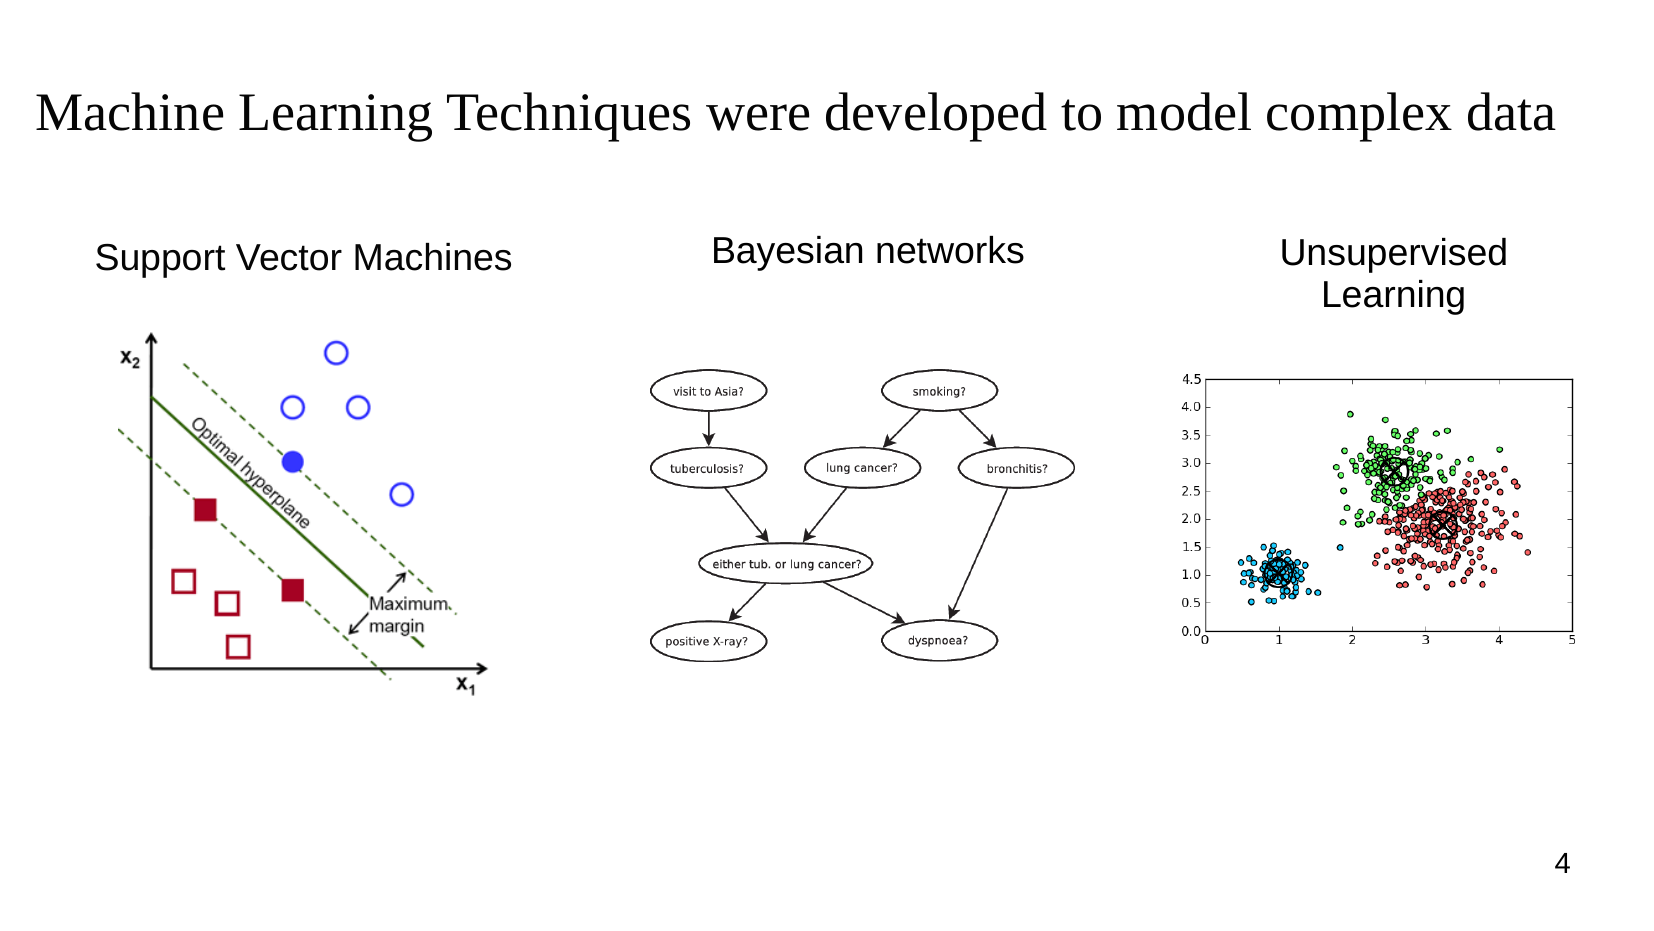

# Machine Learning Techniques were developed to model complex data
Bayesian networks
Unsupervised Learning
Support Vector Machines
4